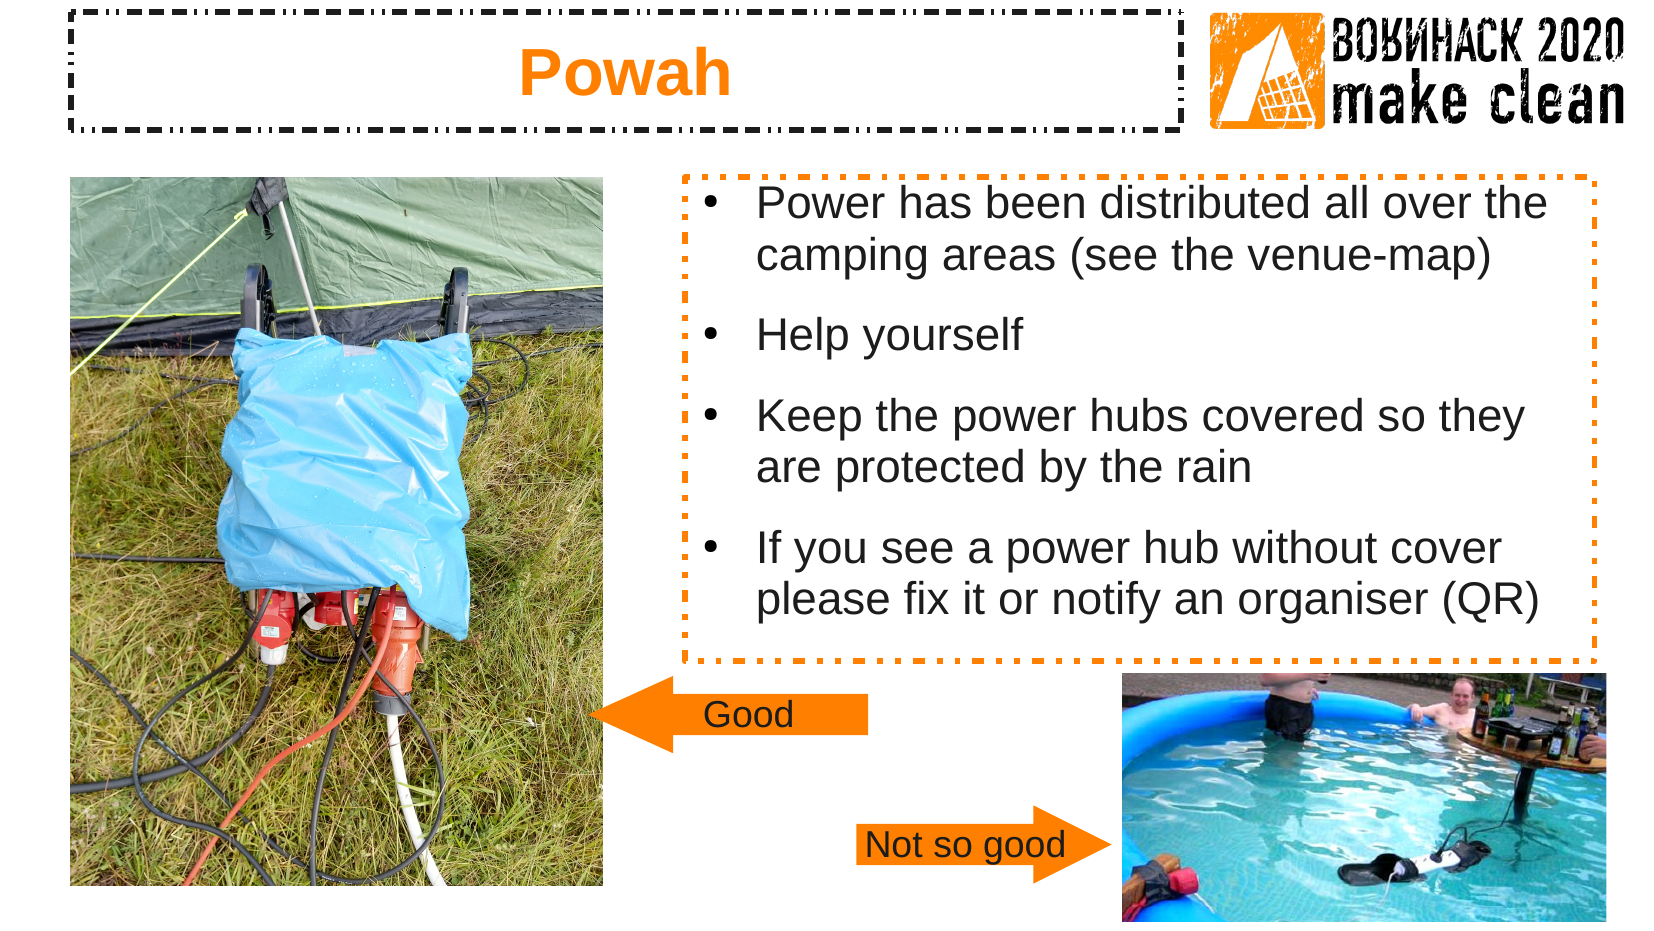

# Powah
Power has been distributed all over the camping areas (see the venue-map)
Help yourself
Keep the power hubs covered so they are protected by the rain
If you see a power hub without cover please fix it or notify an organiser (QR)
Good
Not so good